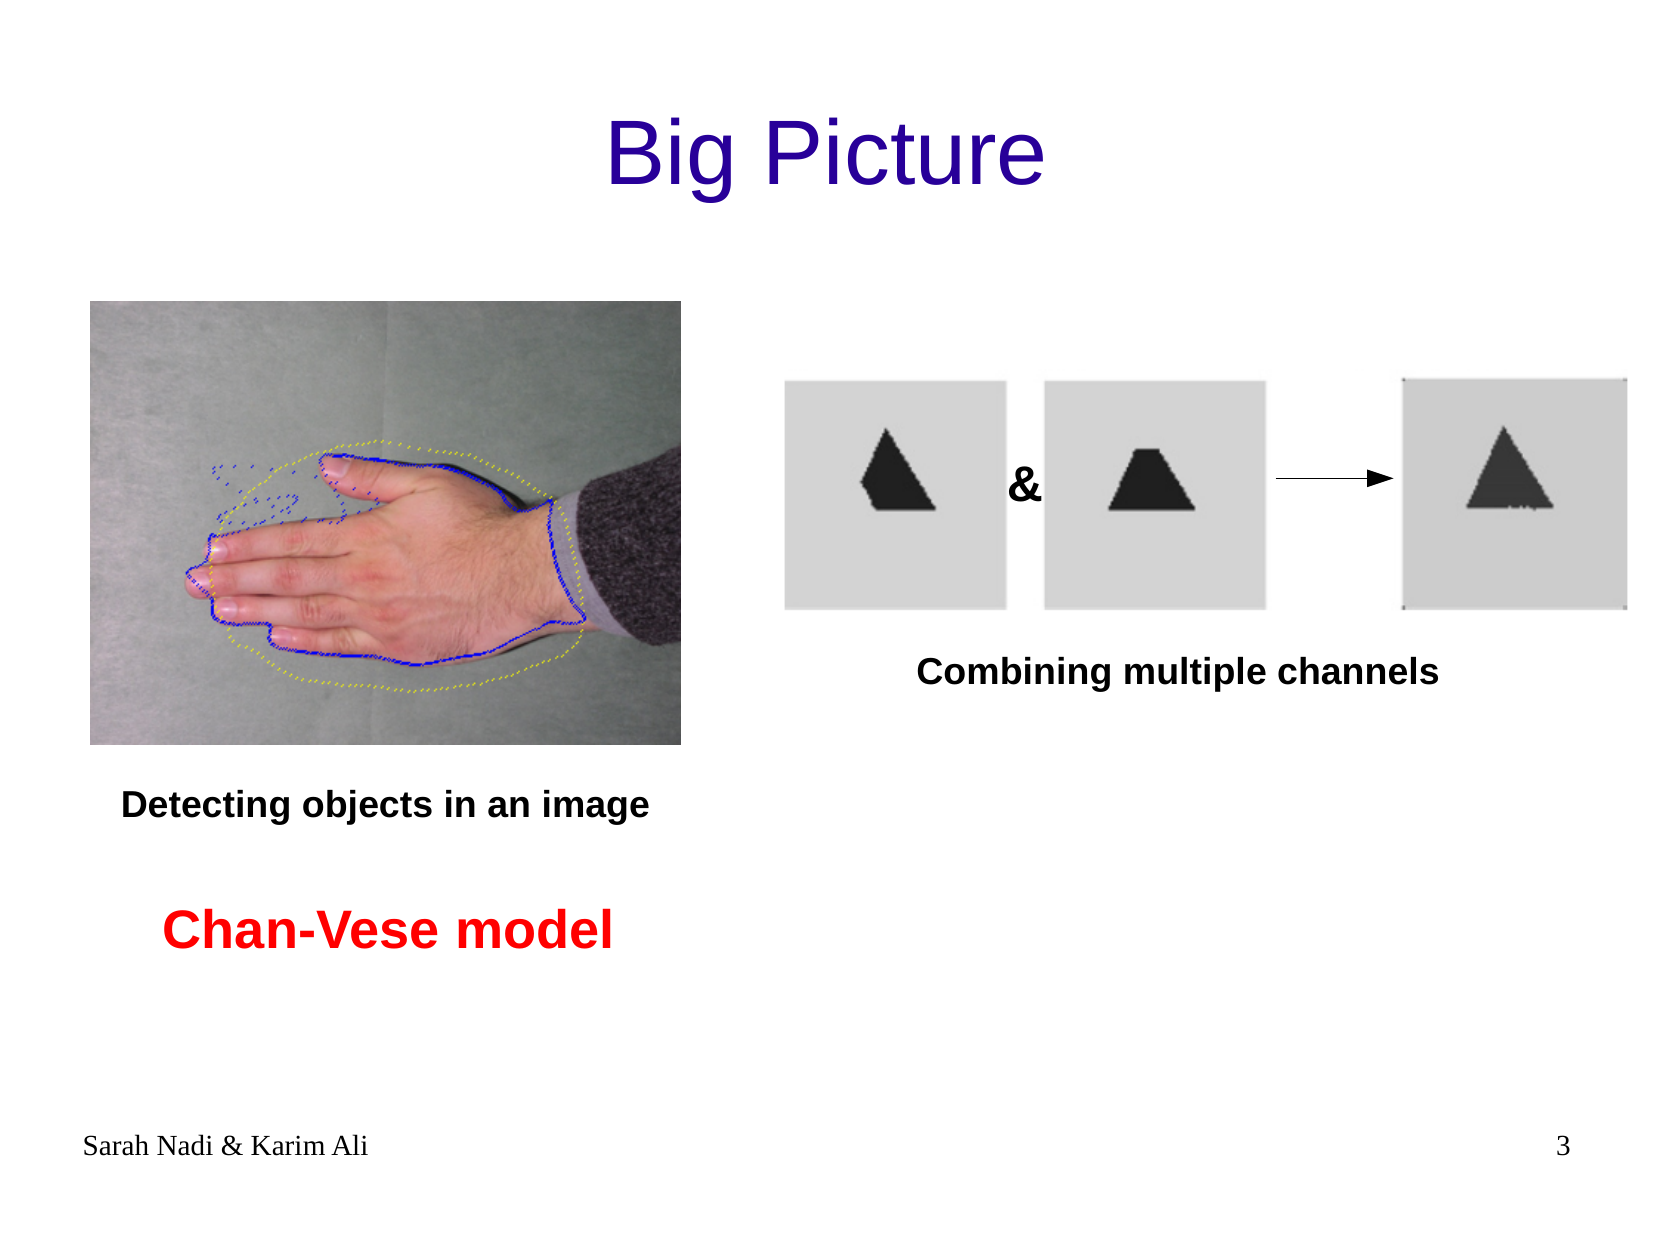

# Big Picture
&
Combining multiple channels
Detecting objects in an image
Chan-Vese model
Sarah Nadi & Karim Ali
3